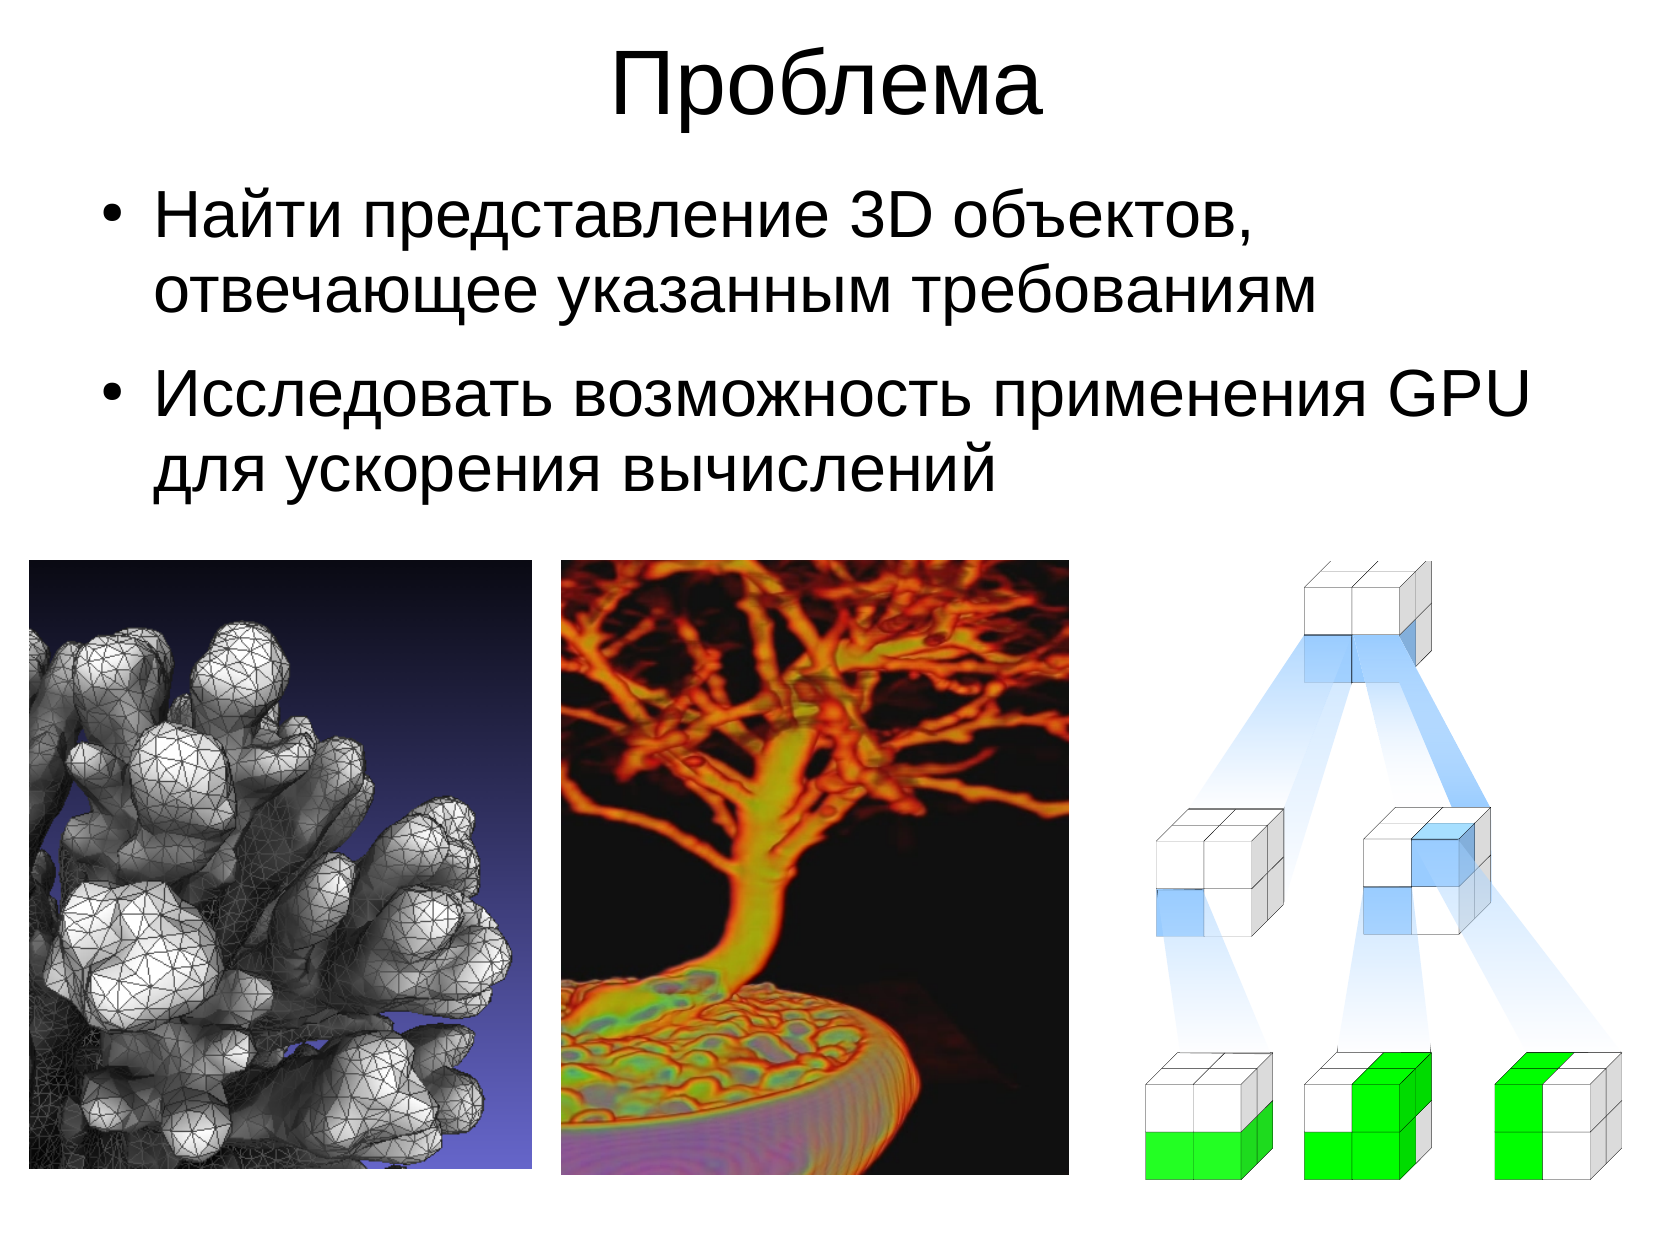

# Проблема
Найти представление 3D объектов, отвечающее указанным требованиям
Исследовать возможность применения GPU для ускорения вычислений
3